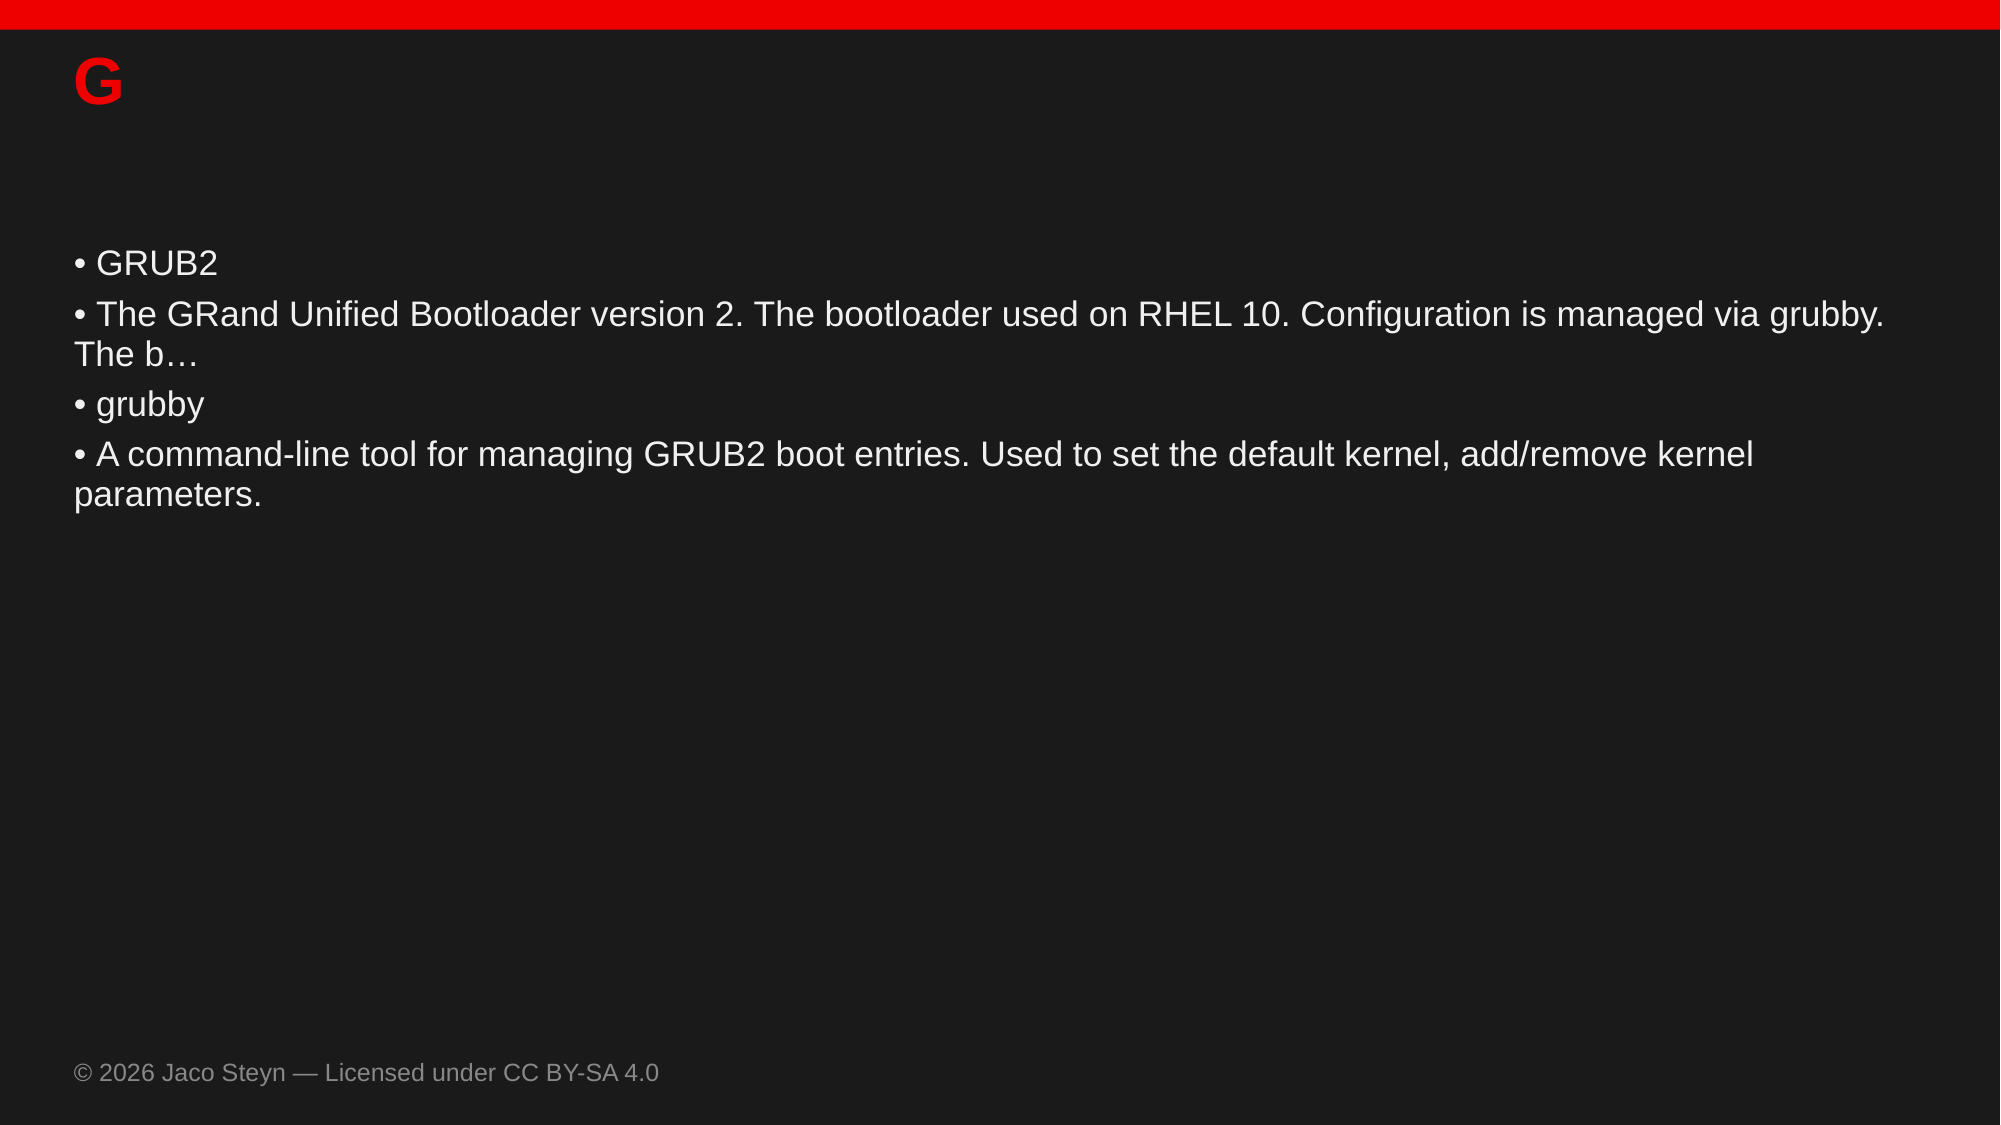

G
• GRUB2
• The GRand Unified Bootloader version 2. The bootloader used on RHEL 10. Configuration is managed via grubby. The b…
• grubby
• A command-line tool for managing GRUB2 boot entries. Used to set the default kernel, add/remove kernel parameters.
© 2026 Jaco Steyn — Licensed under CC BY-SA 4.0